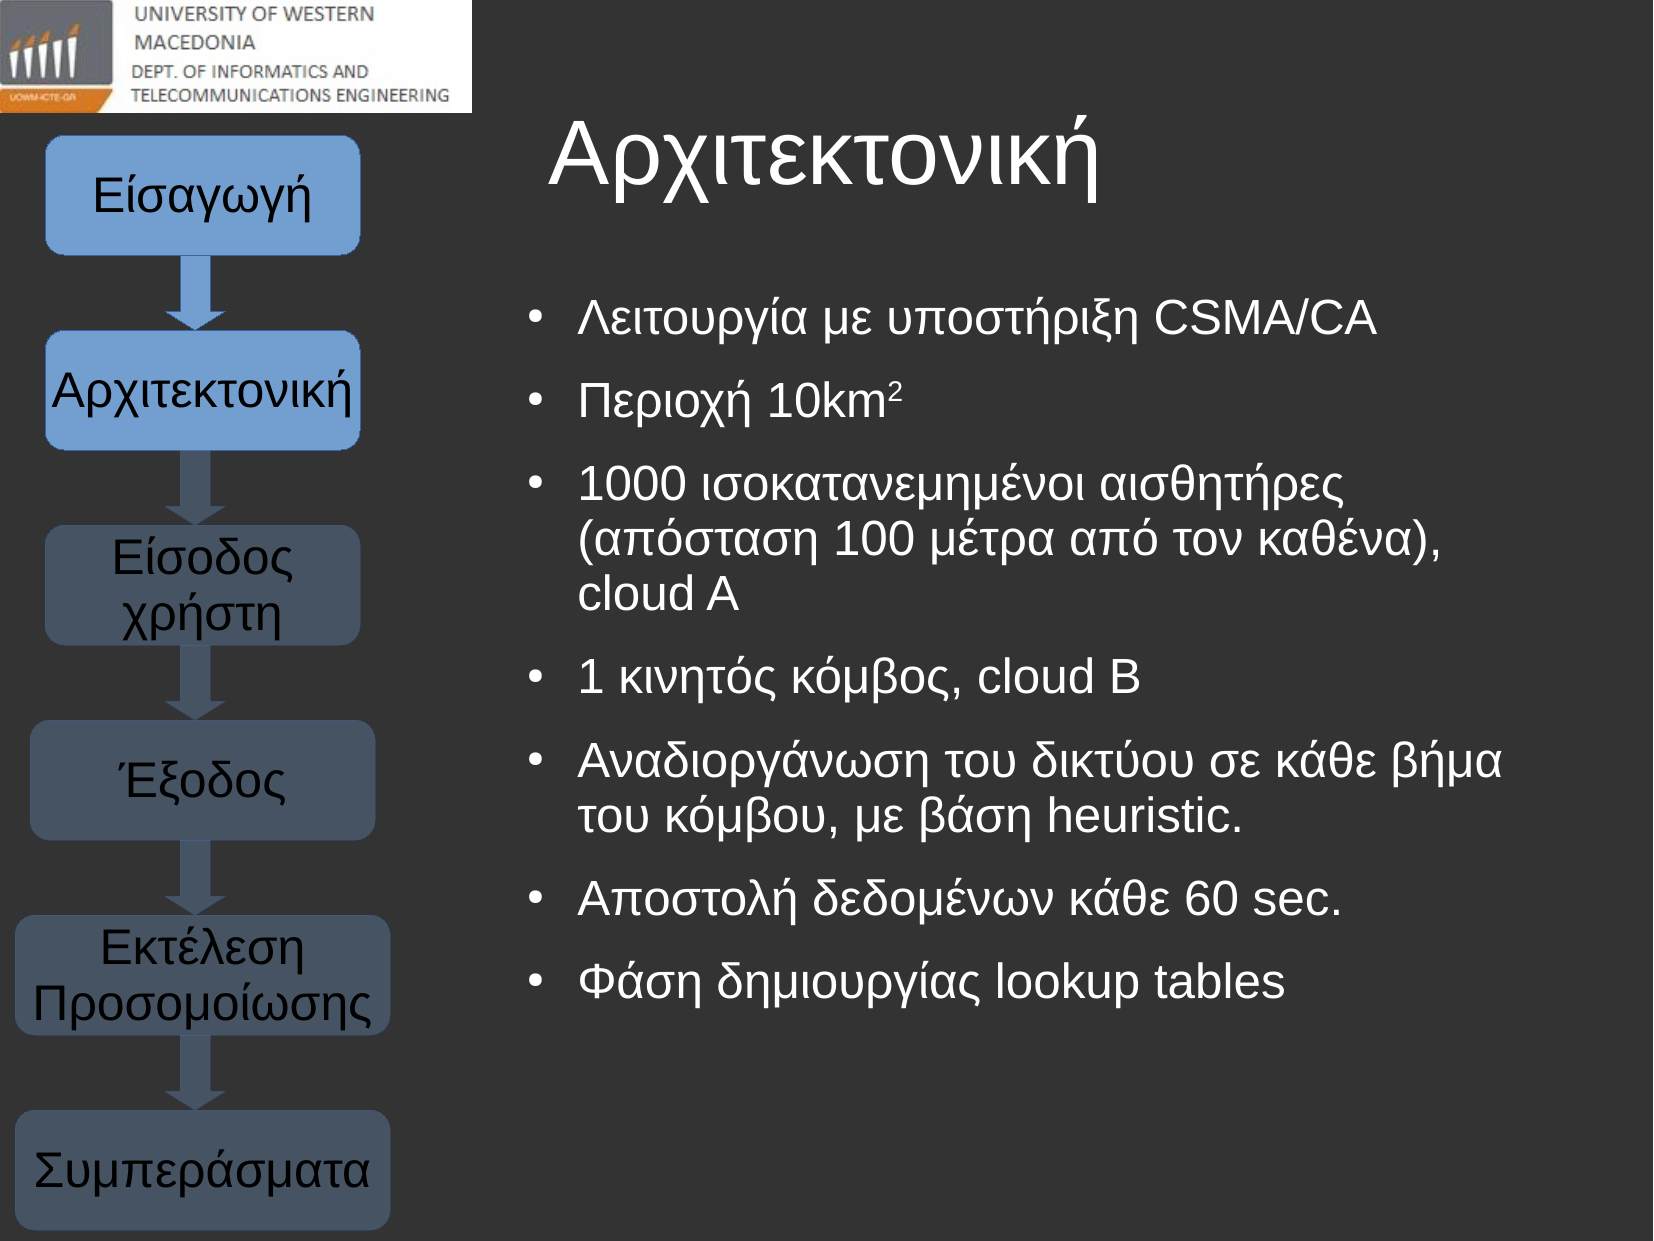

# Αρχιτεκτονική
Είσαγωγή
Λειτουργία με υποστήριξη CSMA/CA
Περιοχή 10km2
1000 ισοκατανεμημένοι αισθητήρες (απόσταση 100 μέτρα από τον καθένα), cloud A
1 κινητός κόμβος, cloud B
Αναδιοργάνωση του δικτύου σε κάθε βήμα του κόμβου, με βάση heuristic.
Αποστολή δεδομένων κάθε 60 sec.
Φάση δημιουργίας lookup tables
Αρχιτεκτονική
Είσοδος
χρήστη
Έξοδος
Εκτέλεση
Προσομοίωσης
Συμπεράσματα